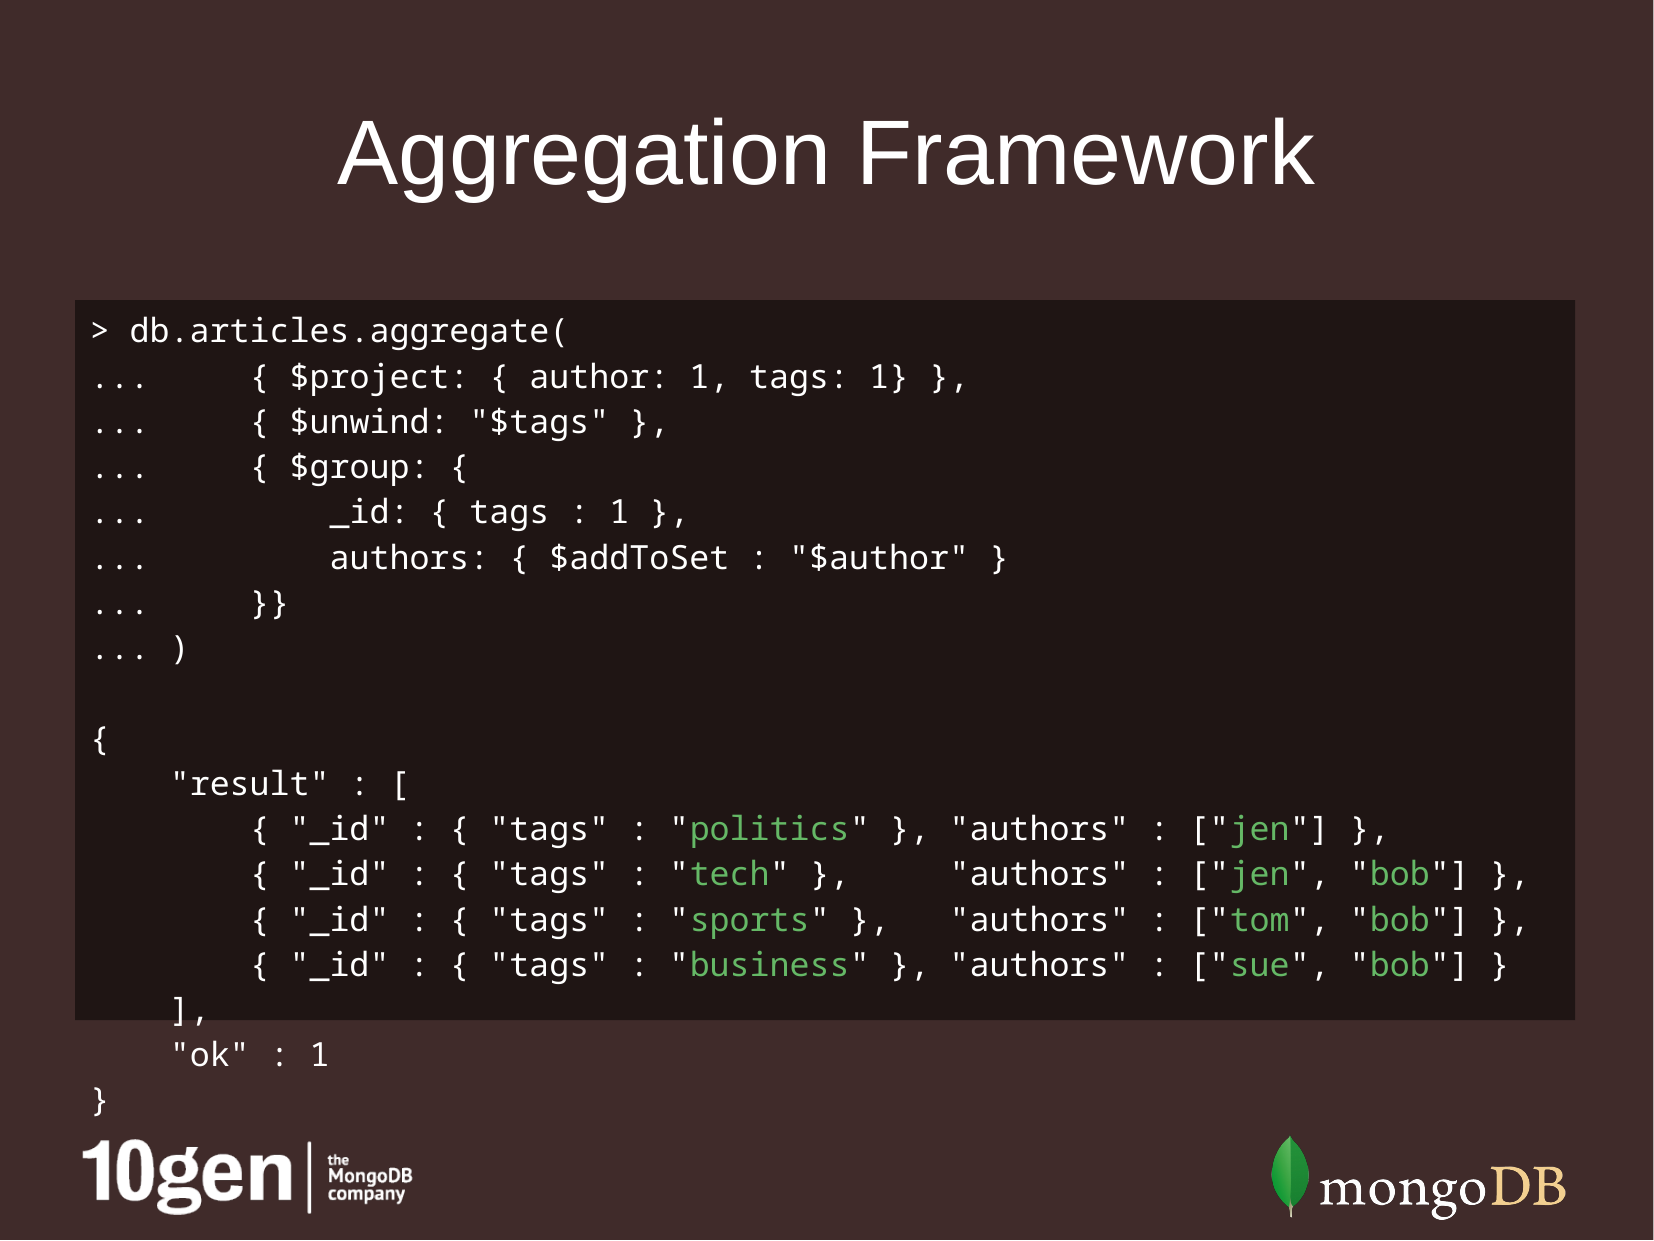

# Aggregation Framework
> db.articles.aggregate(
... { $project: { author: 1, tags: 1} },
... { $unwind: "$tags" },
... { $group: {
... _id: { tags : 1 },
... authors: { $addToSet : "$author" }
... }}
... )
{
 "result" : [
 { "_id" : { "tags" : "politics" }, "authors" : ["jen"] },
 { "_id" : { "tags" : "tech" }, "authors" : ["jen", "bob"] },
 { "_id" : { "tags" : "sports" }, "authors" : ["tom", "bob"] },
 { "_id" : { "tags" : "business" }, "authors" : ["sue", "bob"] }
 ],
 "ok" : 1
}